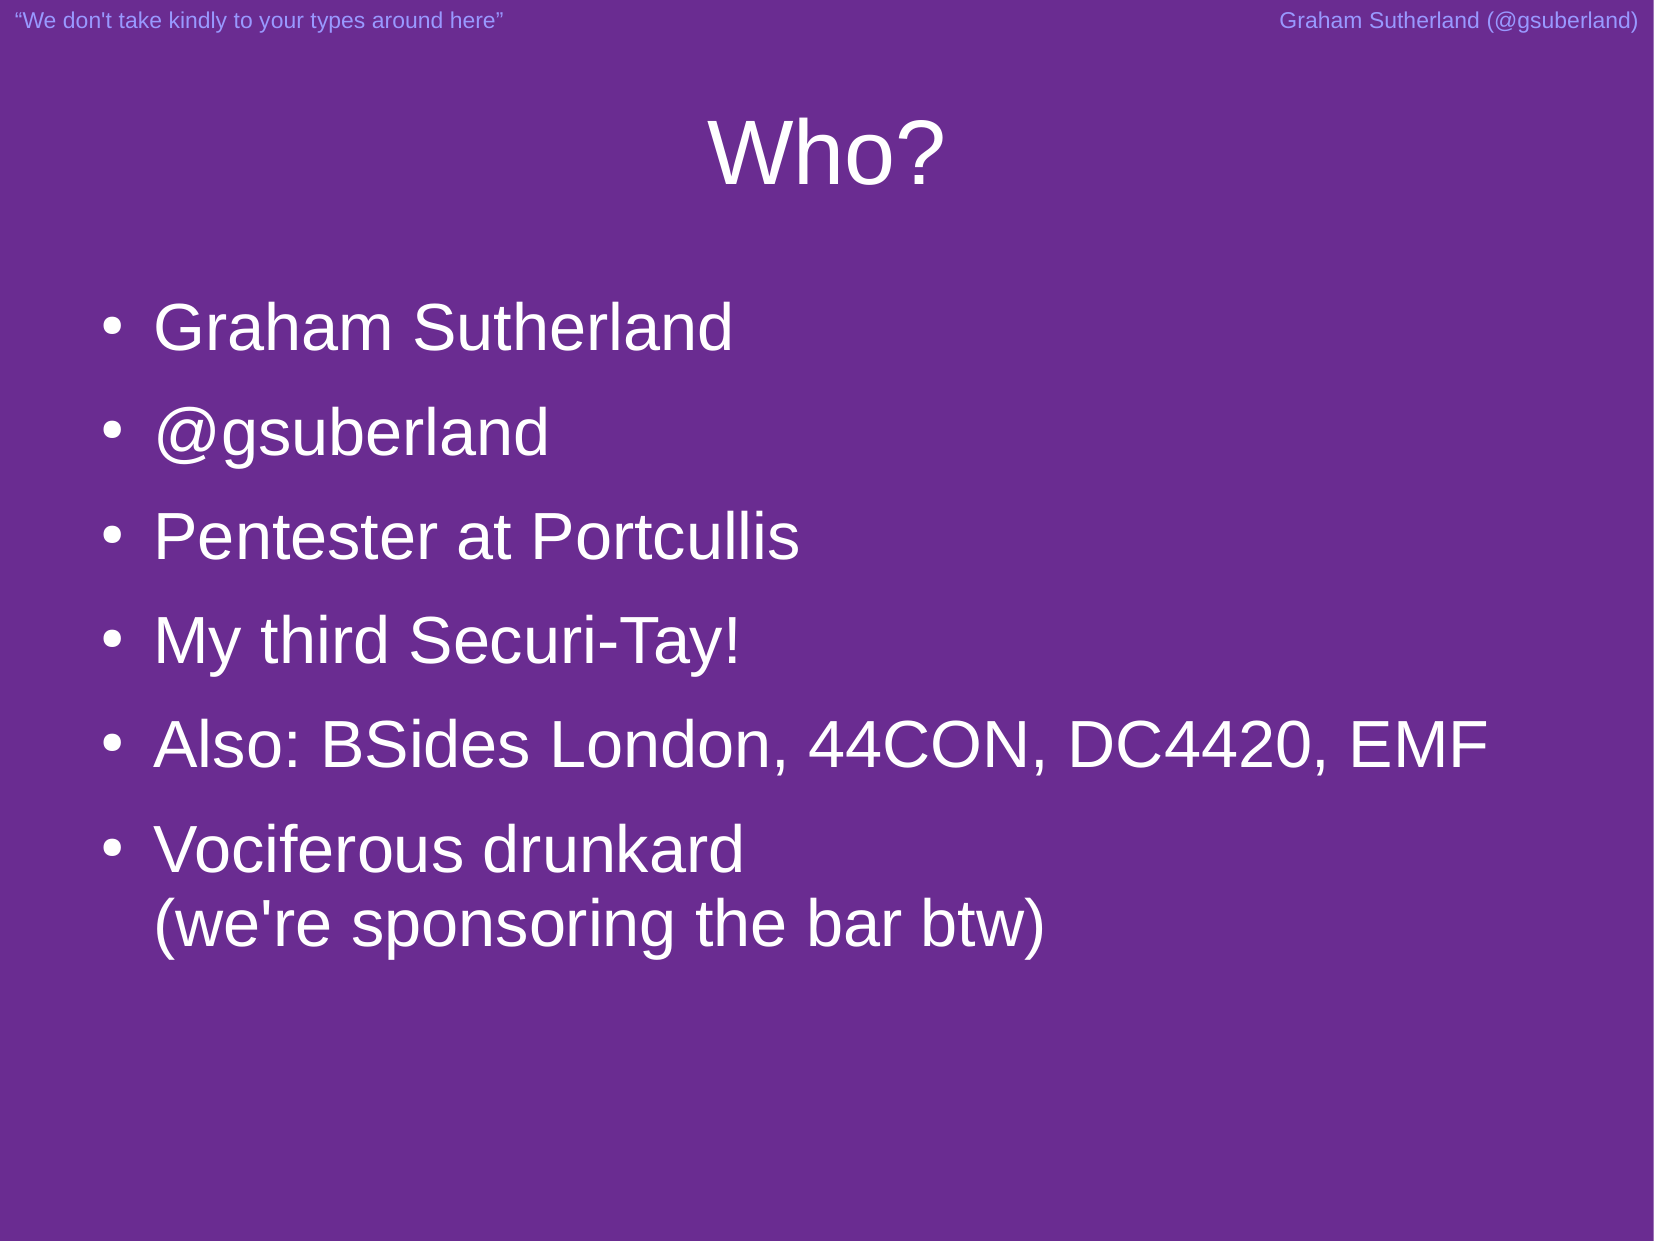

# Who?
Graham Sutherland
@gsuberland
Pentester at Portcullis
My third Securi-Tay!
Also: BSides London, 44CON, DC4420, EMF
Vociferous drunkard
(we're sponsoring the bar btw)